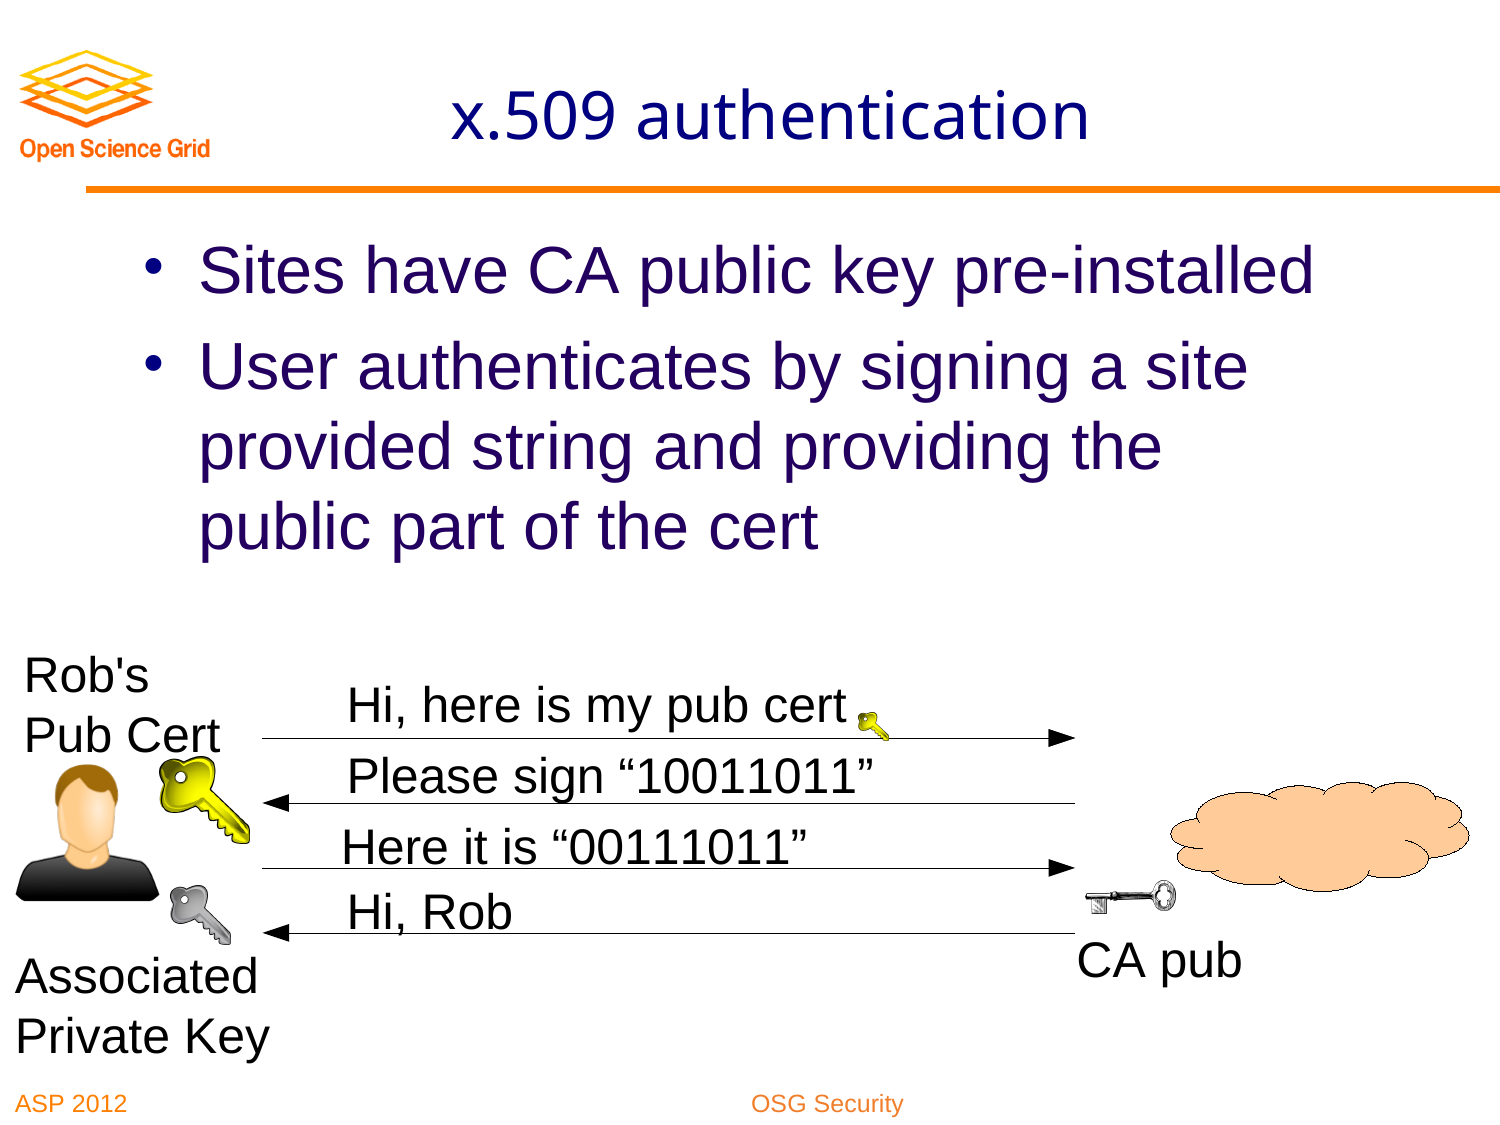

# x.509 authentication
Sites have CA public key pre-installed
User authenticates by signing a site provided string and providing the public part of the cert
Rob's
Pub Cert
Hi, here is my pub cert
Please sign “10011011”
Here it is “00111011”
Hi, Rob
CA pub
Associated
Private Key